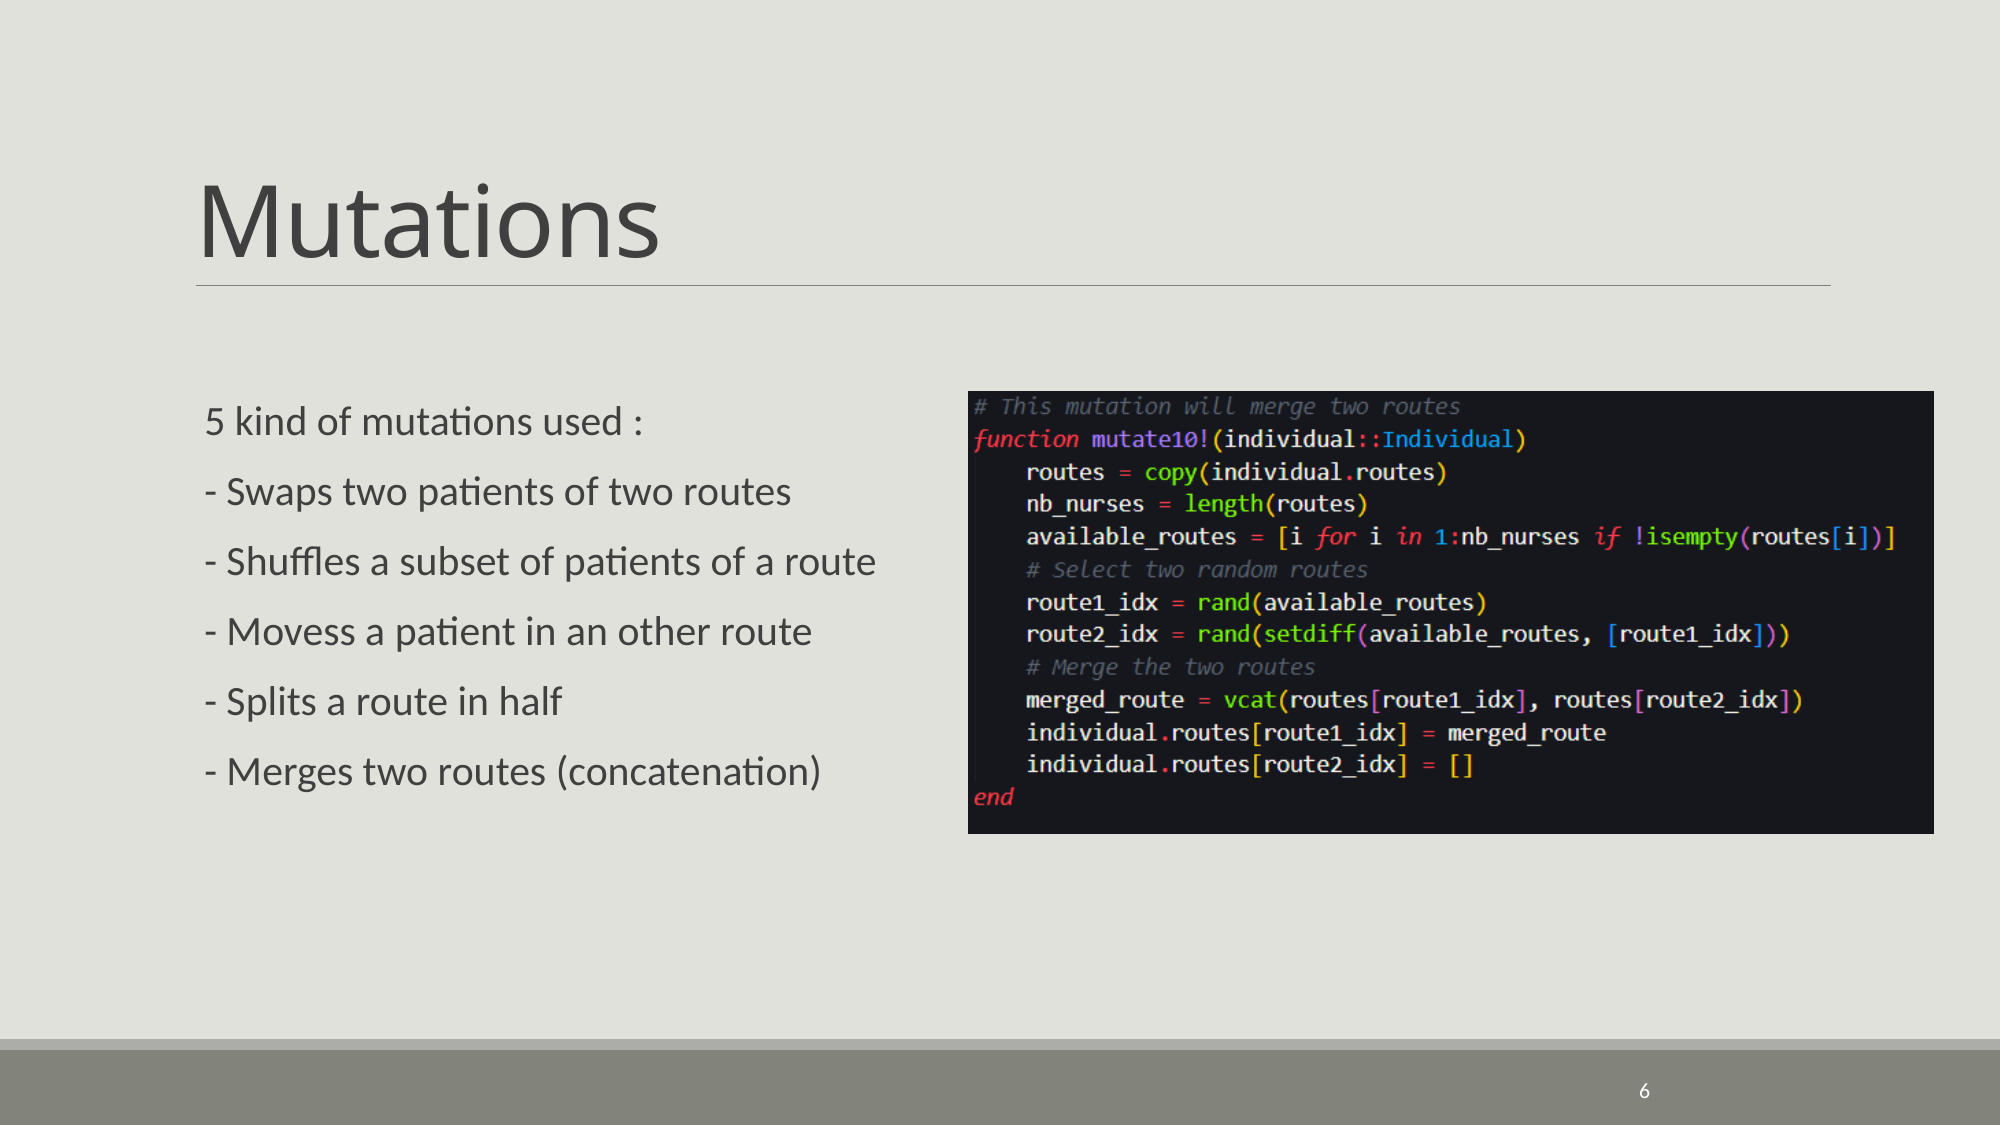

# Mutations
5 kind of mutations used :
- Swaps two patients of two routes
- Shuffles a subset of patients of a route
- Movess a patient in an other route
- Splits a route in half
- Merges two routes (concatenation)